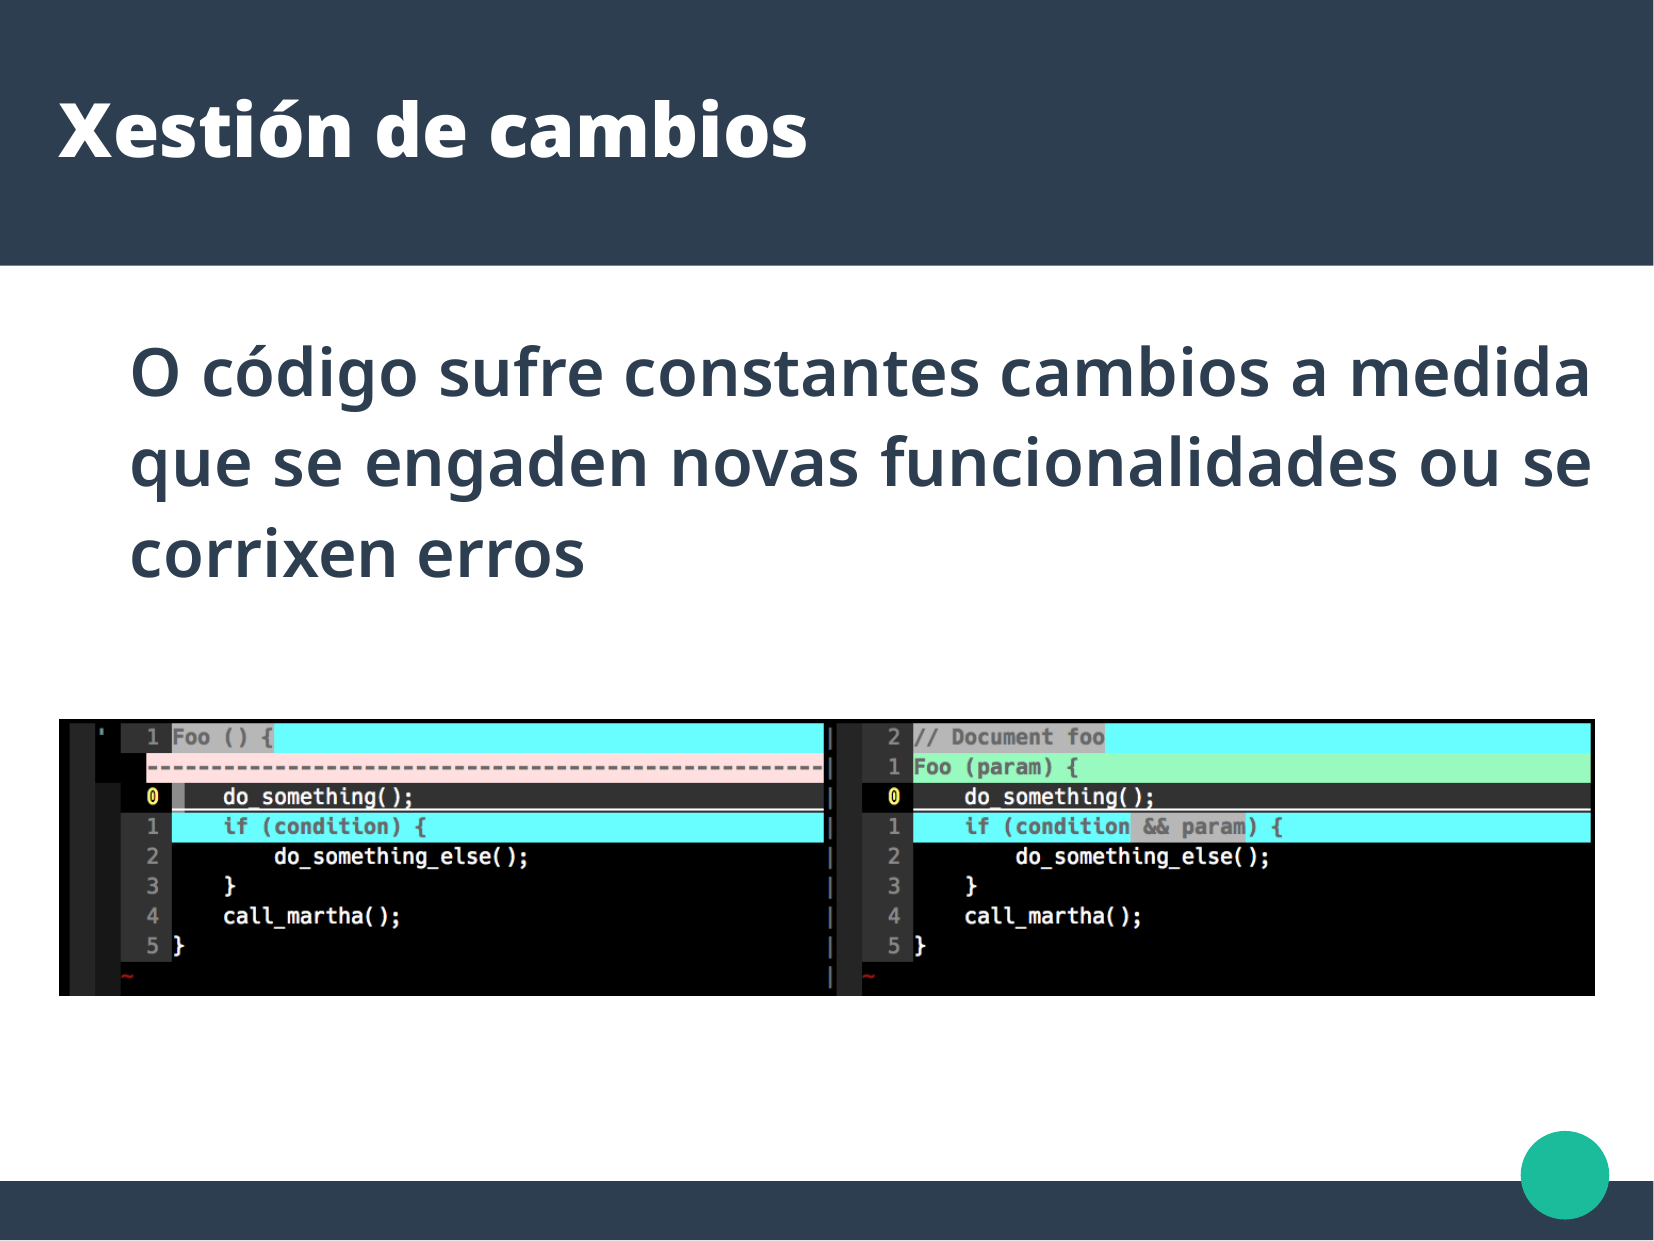

# Xestión de cambios
O código sufre constantes cambios a medida que se engaden novas funcionalidades ou se corrixen erros